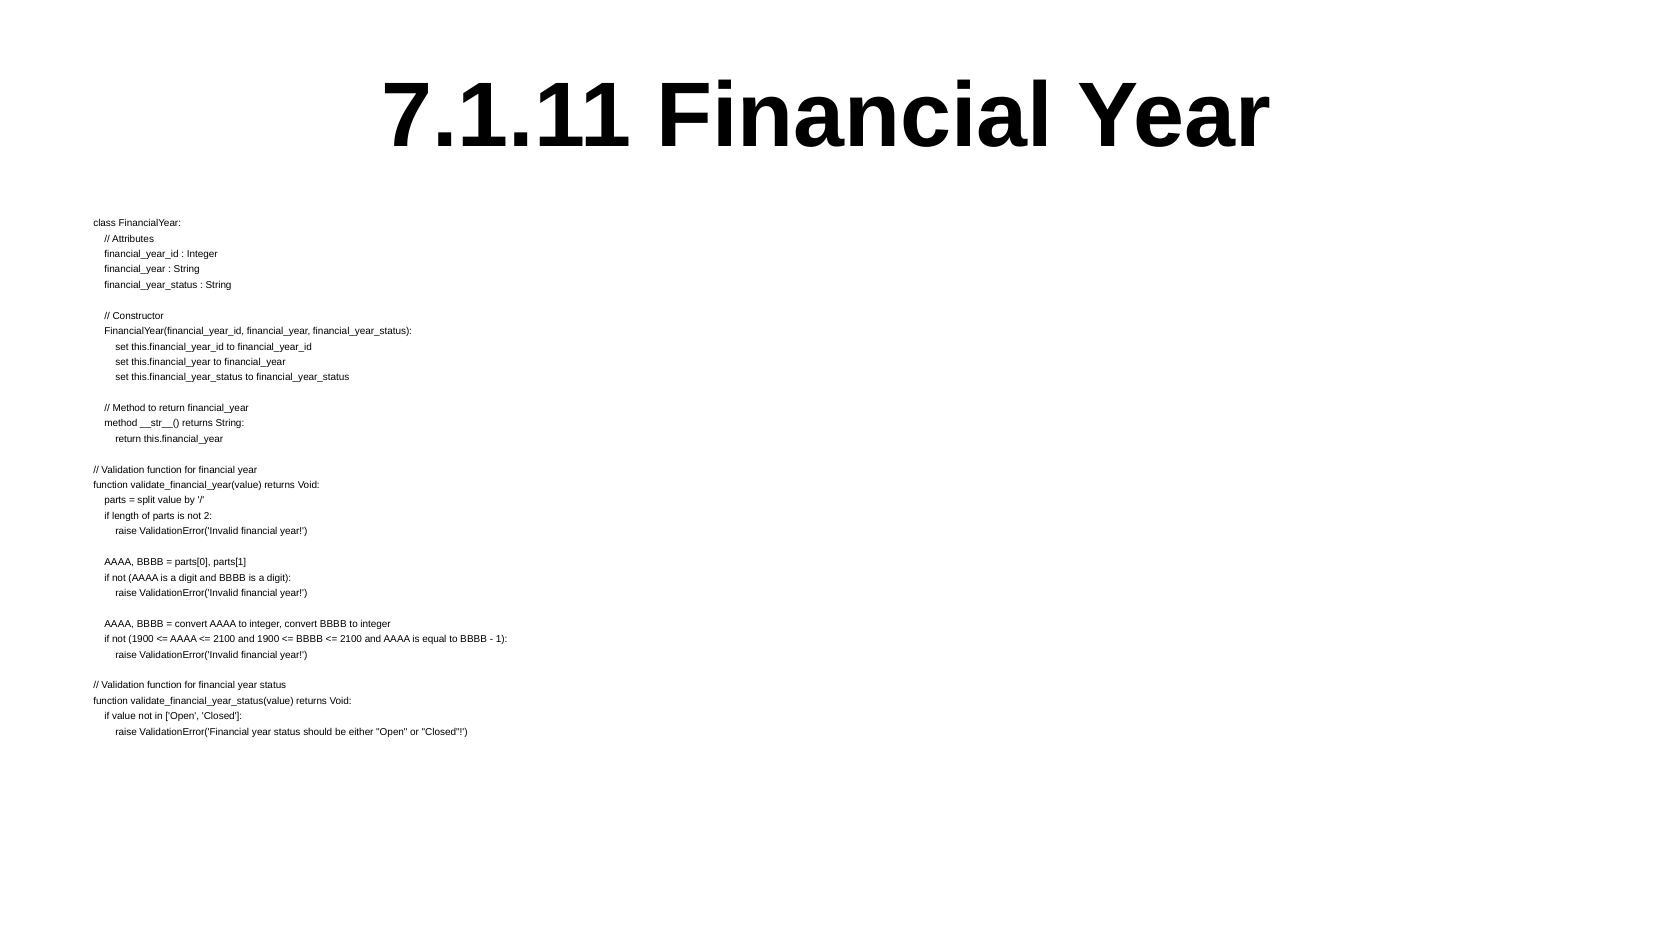

# 7.1.11 Financial Year
class FinancialYear:
 // Attributes
 financial_year_id : Integer
 financial_year : String
 financial_year_status : String
 // Constructor
 FinancialYear(financial_year_id, financial_year, financial_year_status):
 set this.financial_year_id to financial_year_id
 set this.financial_year to financial_year
 set this.financial_year_status to financial_year_status
 // Method to return financial_year
 method __str__() returns String:
 return this.financial_year
// Validation function for financial year
function validate_financial_year(value) returns Void:
 parts = split value by '/'
 if length of parts is not 2:
 raise ValidationError('Invalid financial year!')
 AAAA, BBBB = parts[0], parts[1]
 if not (AAAA is a digit and BBBB is a digit):
 raise ValidationError('Invalid financial year!')
 AAAA, BBBB = convert AAAA to integer, convert BBBB to integer
 if not (1900 <= AAAA <= 2100 and 1900 <= BBBB <= 2100 and AAAA is equal to BBBB - 1):
 raise ValidationError('Invalid financial year!')
// Validation function for financial year status
function validate_financial_year_status(value) returns Void:
 if value not in ['Open', 'Closed']:
 raise ValidationError('Financial year status should be either "Open" or "Closed"!')